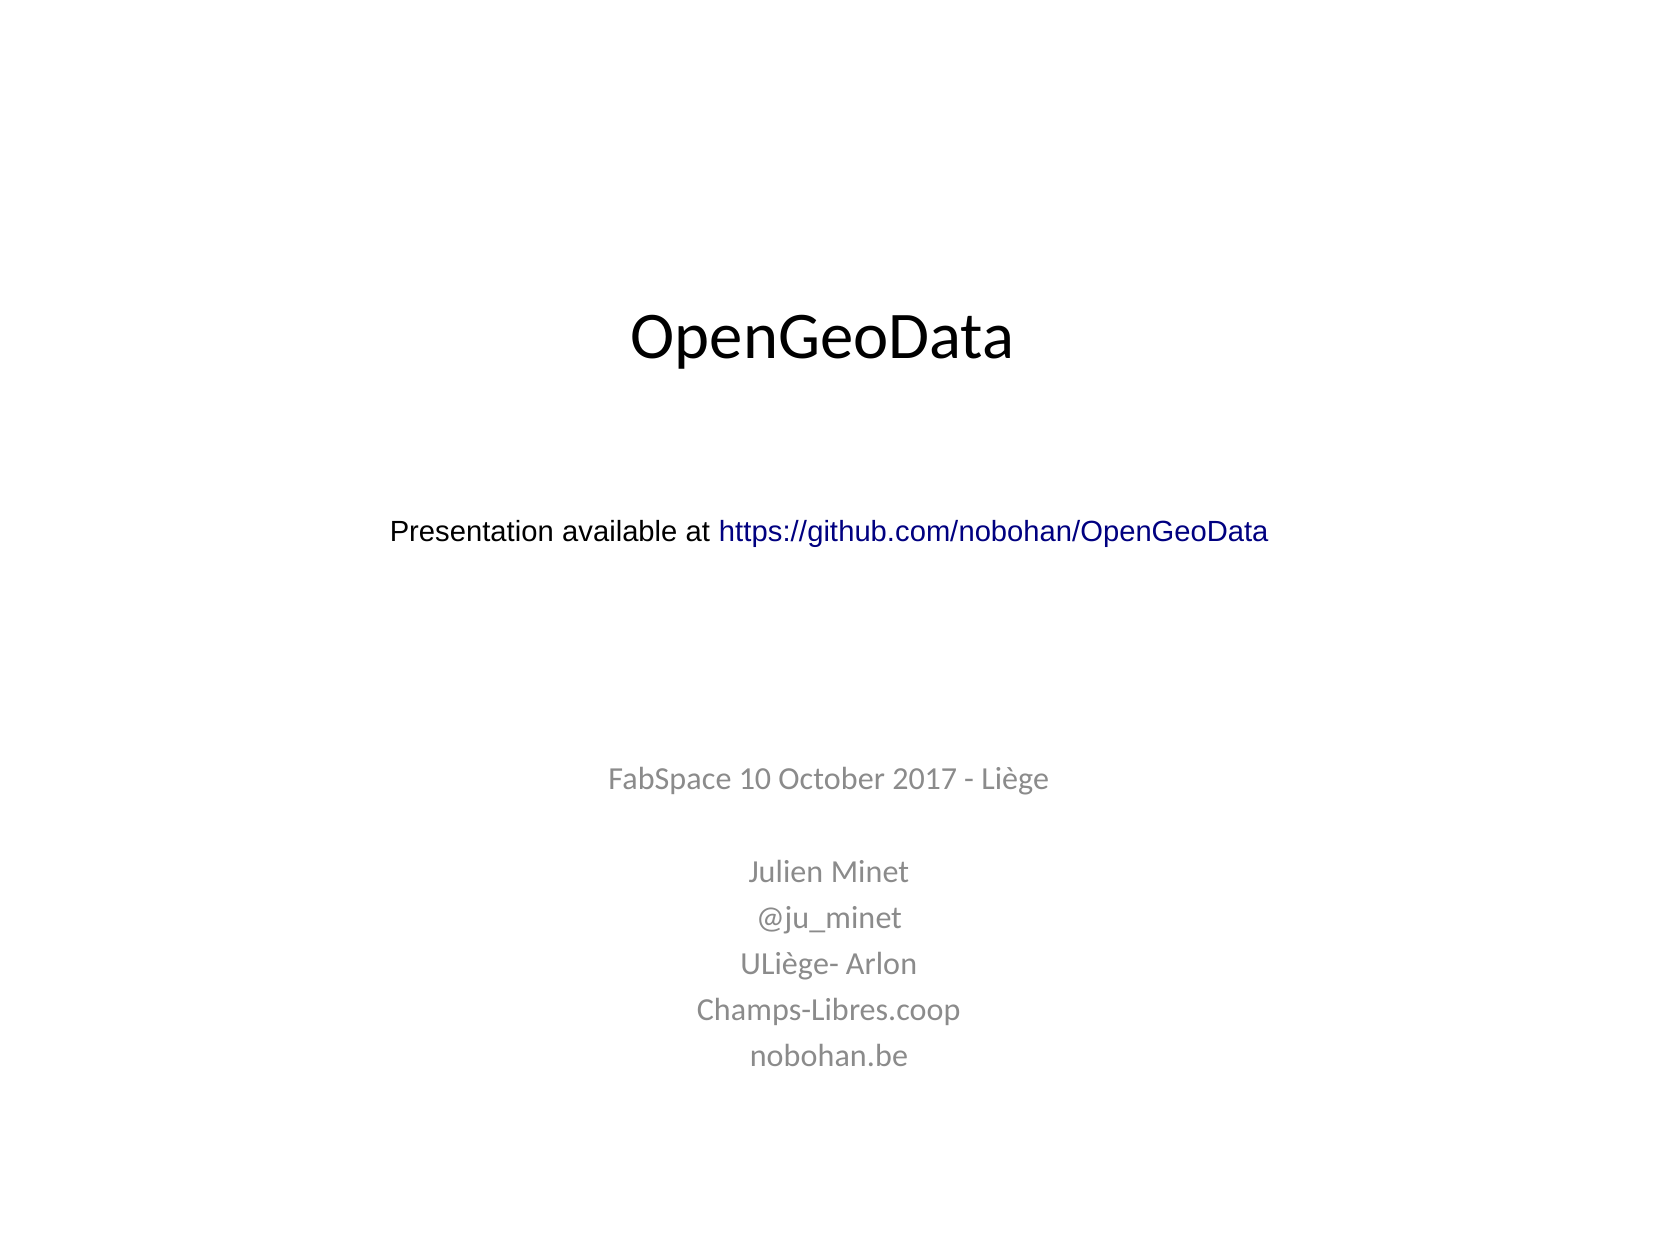

# OpenGeoData
Presentation available at https://github.com/nobohan/OpenGeoData
FabSpace 10 October 2017 - Liège
Julien Minet
@ju_minet
ULiège- Arlon
Champs-Libres.coop
nobohan.be